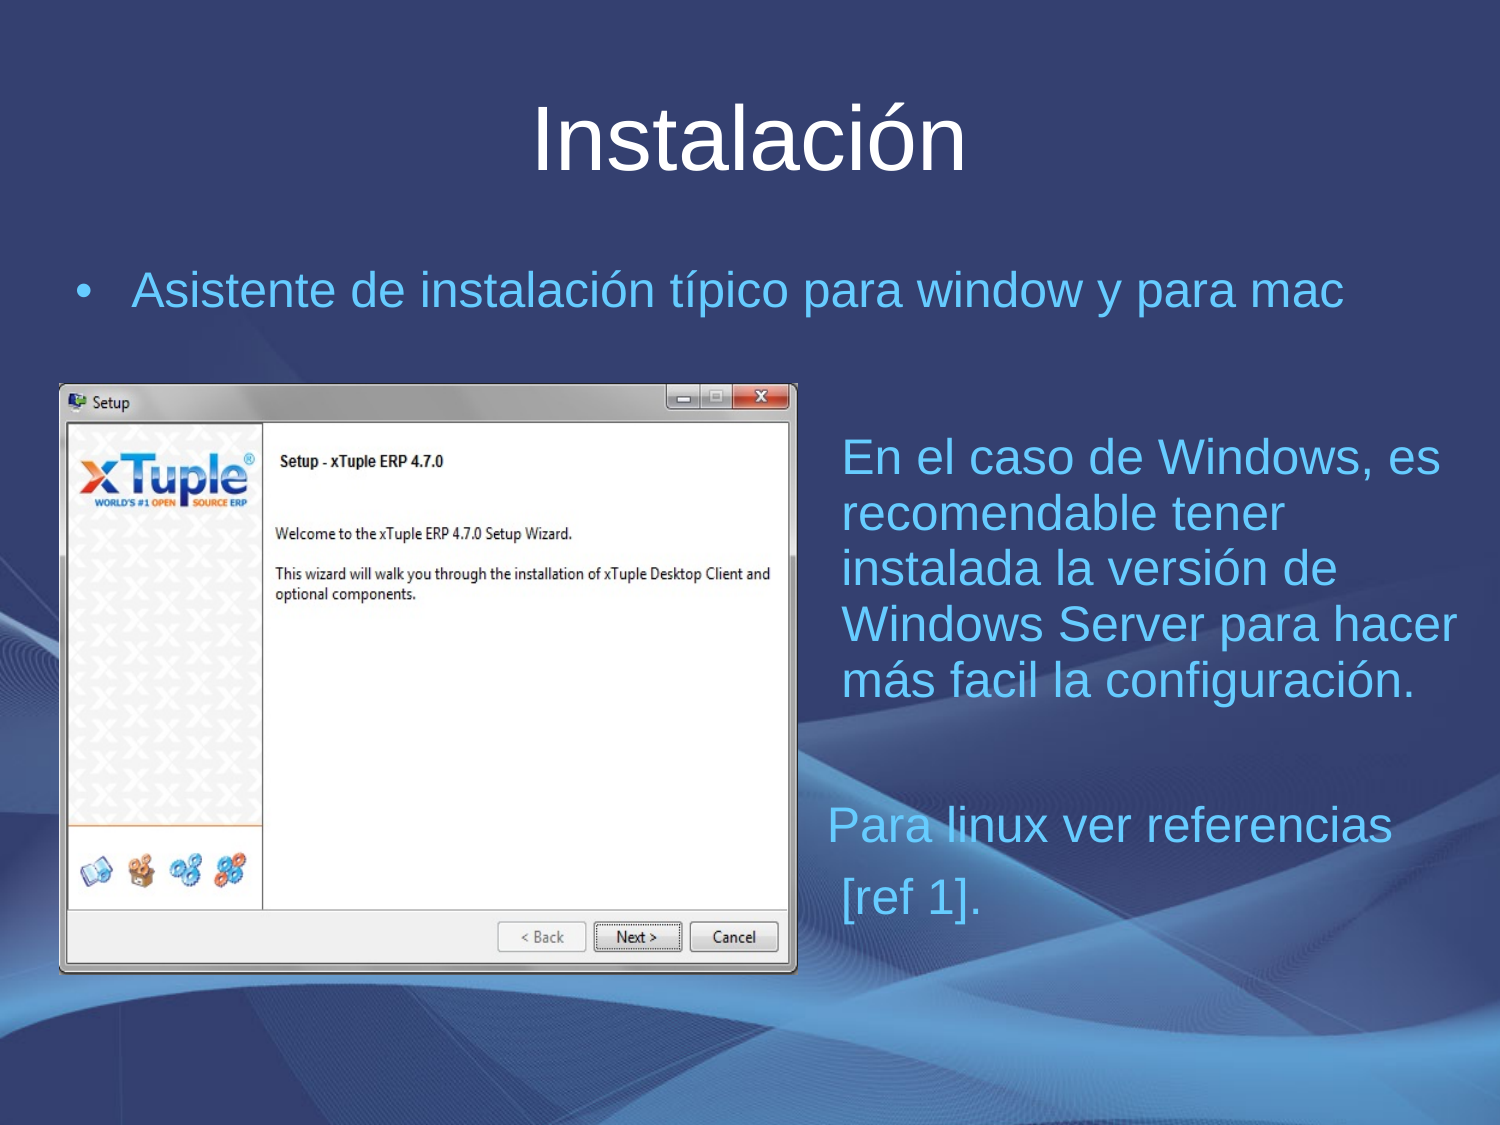

# Instalación
Asistente de instalación típico para window y para mac
En el caso de Windows, es recomendable tener instalada la versión de Windows Server para hacer más facil la configuración.
Para linux ver referencias
 [ref 1].